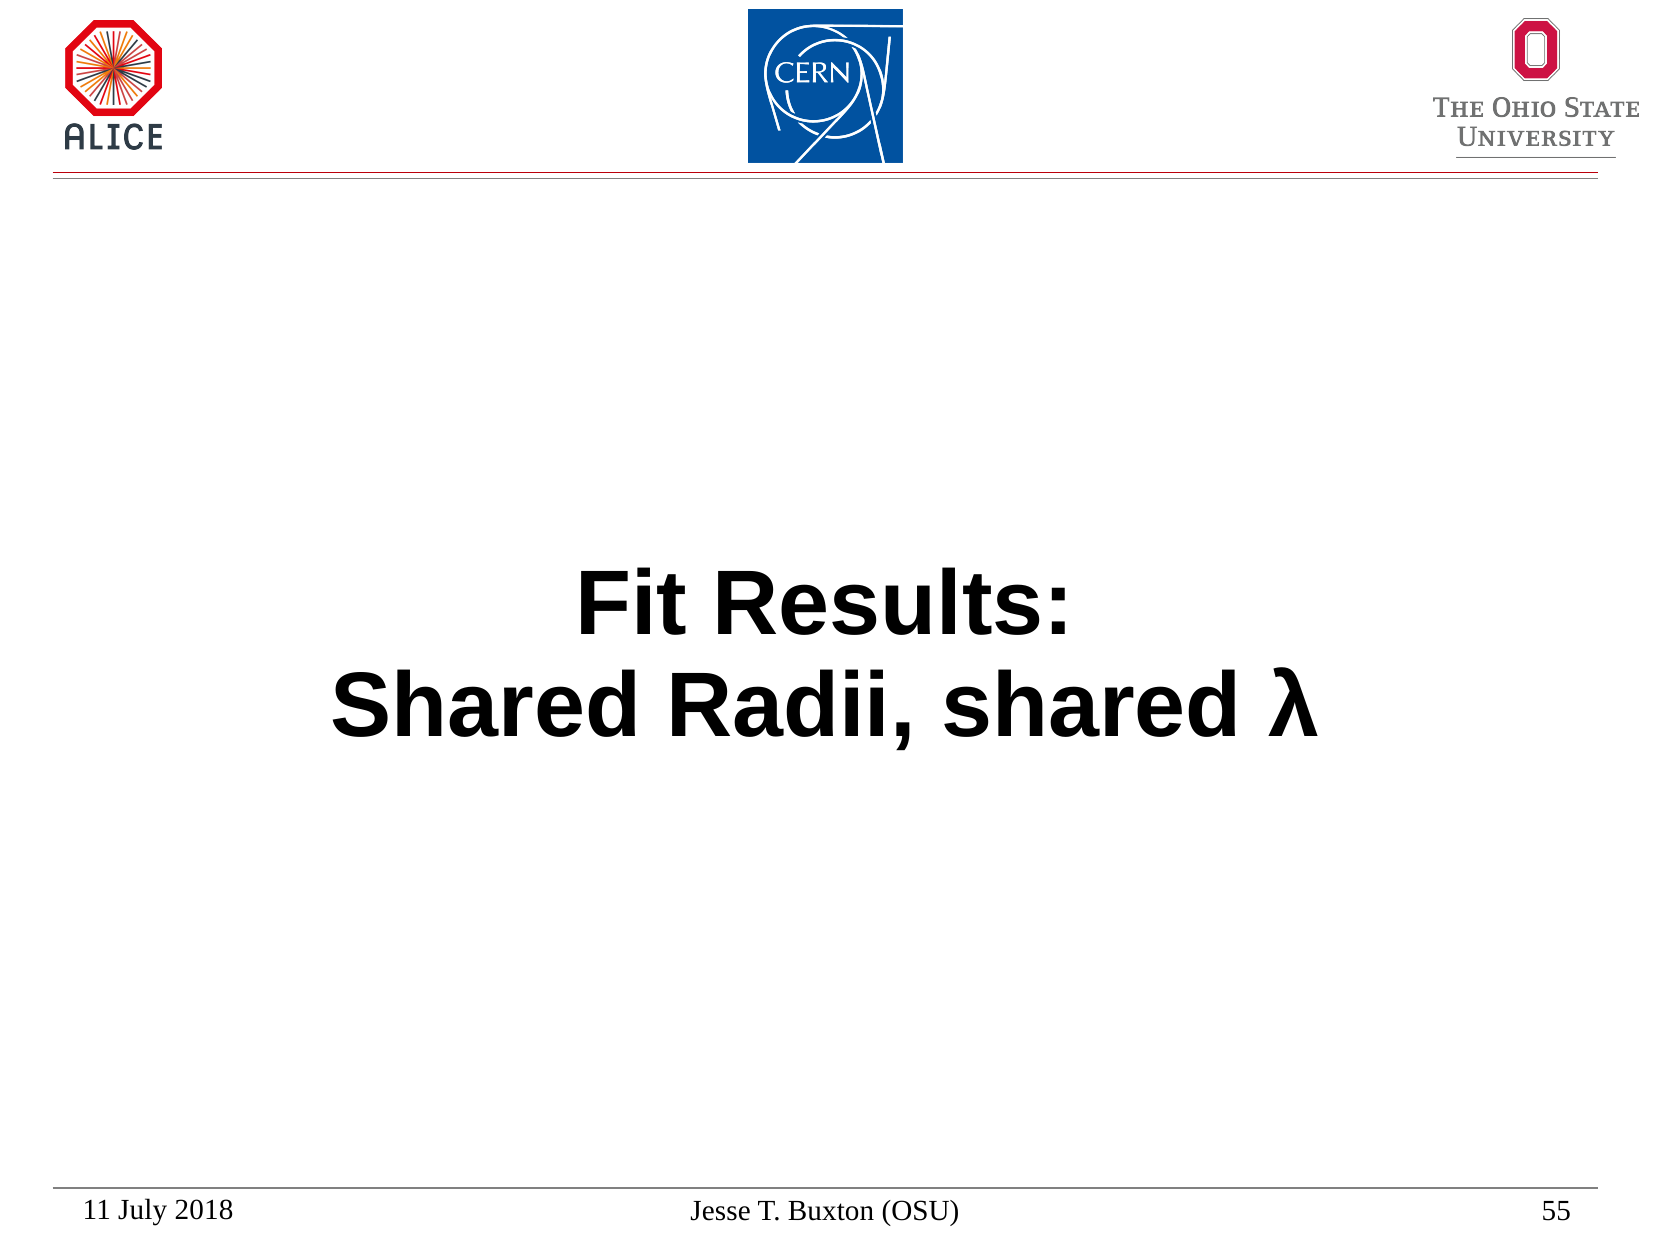

# Fit Results: Shared Radii, shared λ
11 July 2018
Jesse T. Buxton (OSU)
55